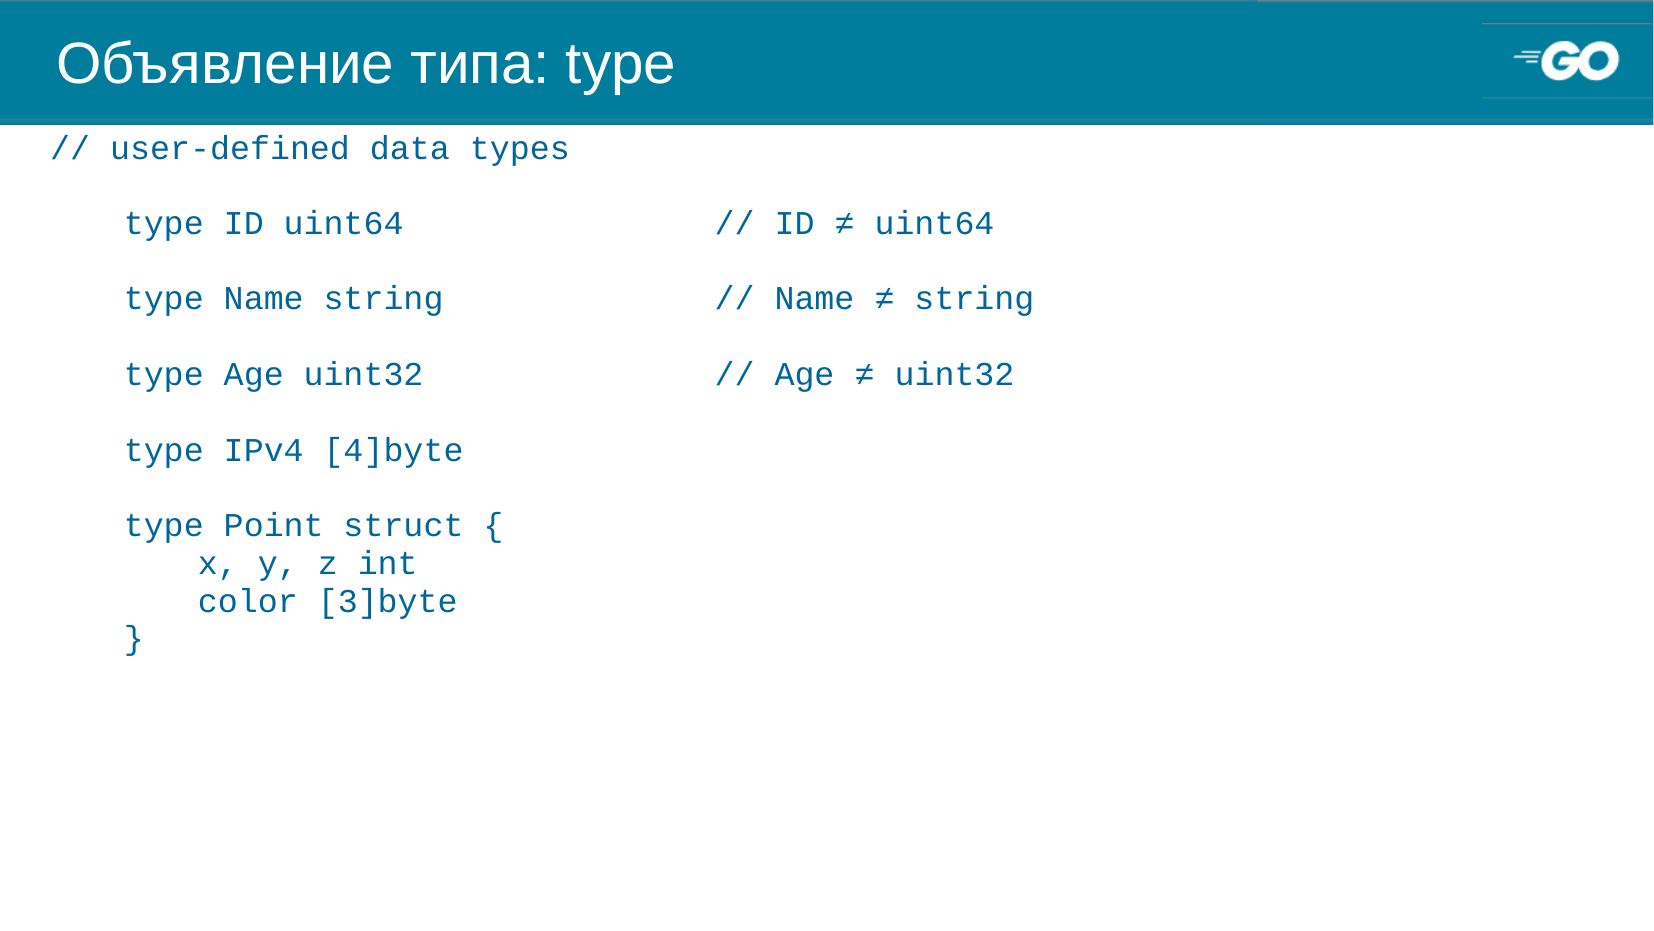

Объявление типа: type
// user-defined data types
	type ID uint64					// ID ≠ uint64
	type Name string				// Name ≠ string
	type Age uint32				// Age ≠ uint32
	type IPv4 [4]byte
	type Point struct {
		x, y, z int
		color [3]byte
	}